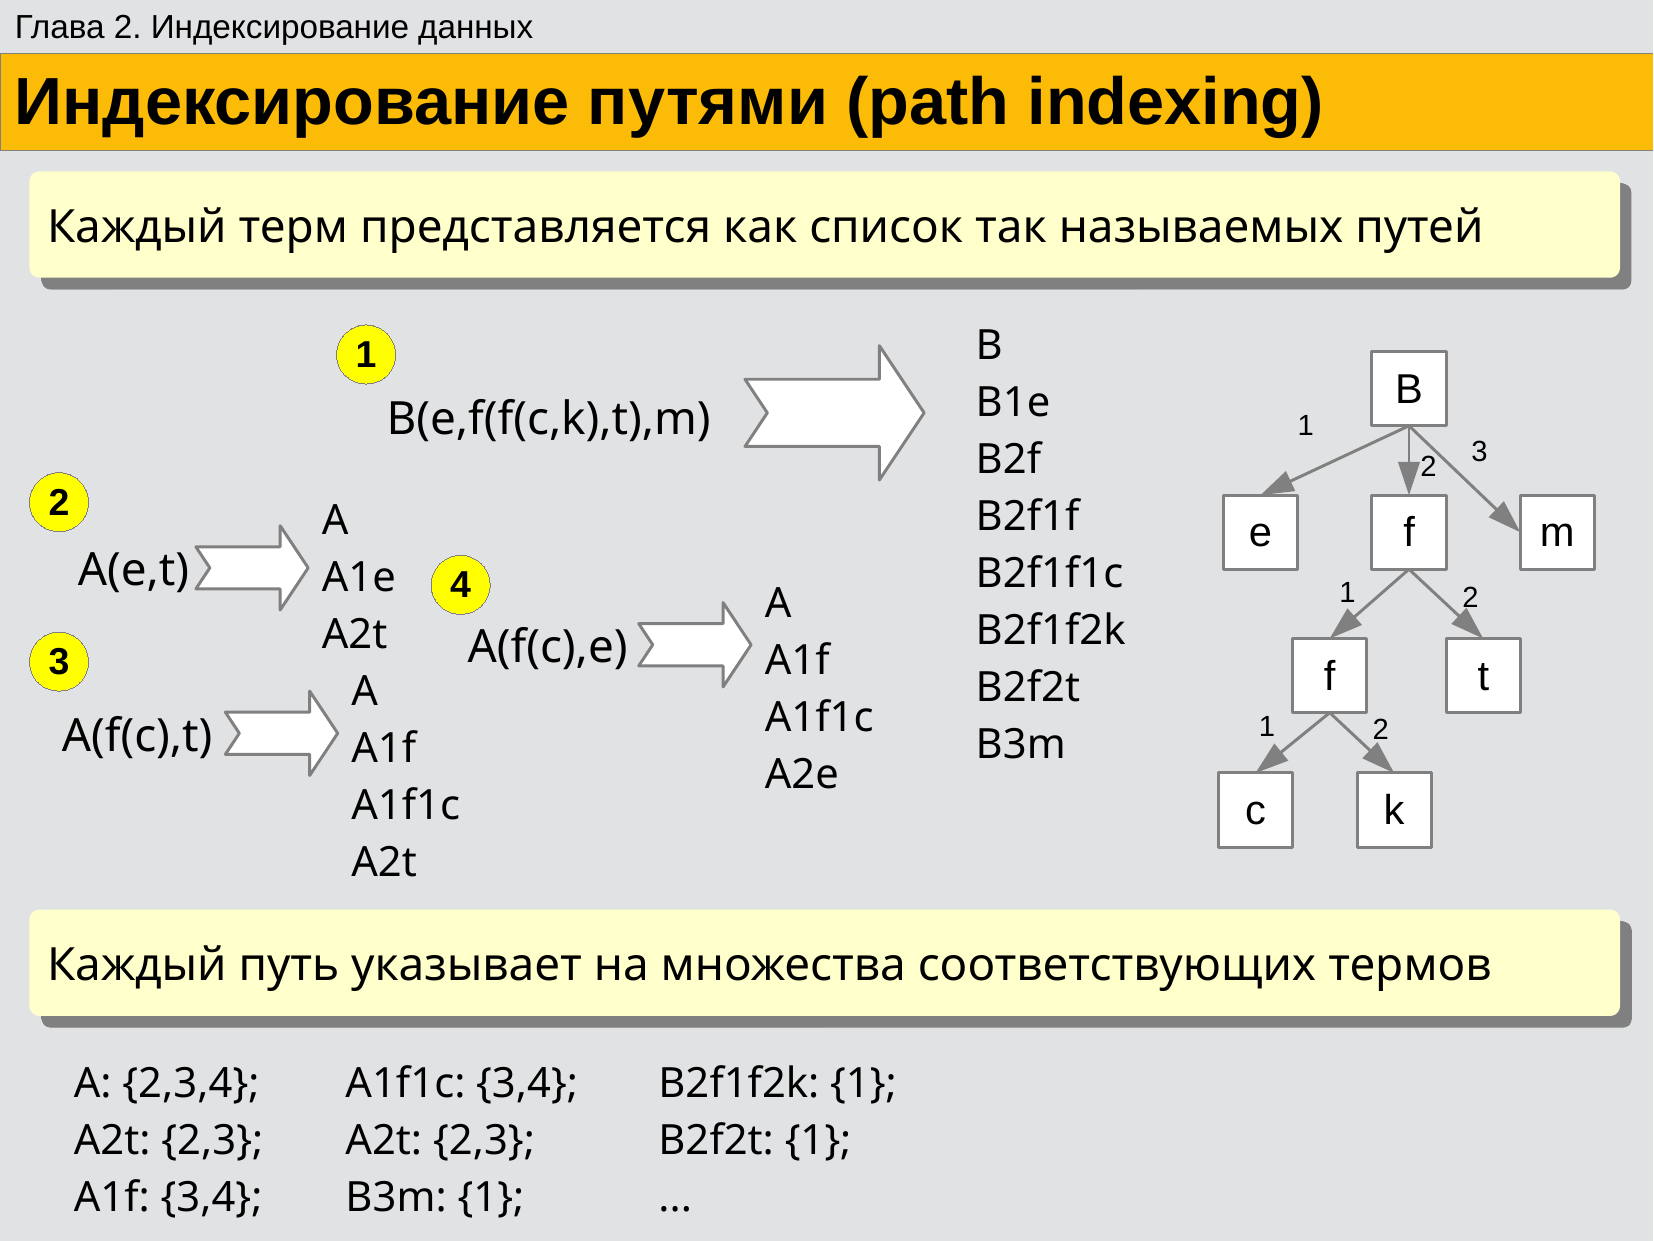

Глава 2. Индексирование данных
Индексирование путями (path indexing)
Каждый терм представляется как список так называемых путей
B
B1e
B2f
B2f1f
B2f1f1c
B2f1f2k
B2f2t
B3m
1
1
1
B
B(e,f(f(c,k),t),m)
1
3
2
2
A
A1e
A2t
e
f
m
A(e,t)
4
A
A1f
A1f1c
A2e
1
2
A(f(c),e)
3
f
t
A
A1f
A1f1c
A2t
A(f(c),t)
1
2
c
k
Каждый путь указывает на множества соответствующих термов
A: {2,3,4};
A2t: {2,3};
A1f: {3,4};
A1f1c: {3,4};
A2t: {2,3};
B3m: {1};
B2f1f2k: {1};
B2f2t: {1};
...